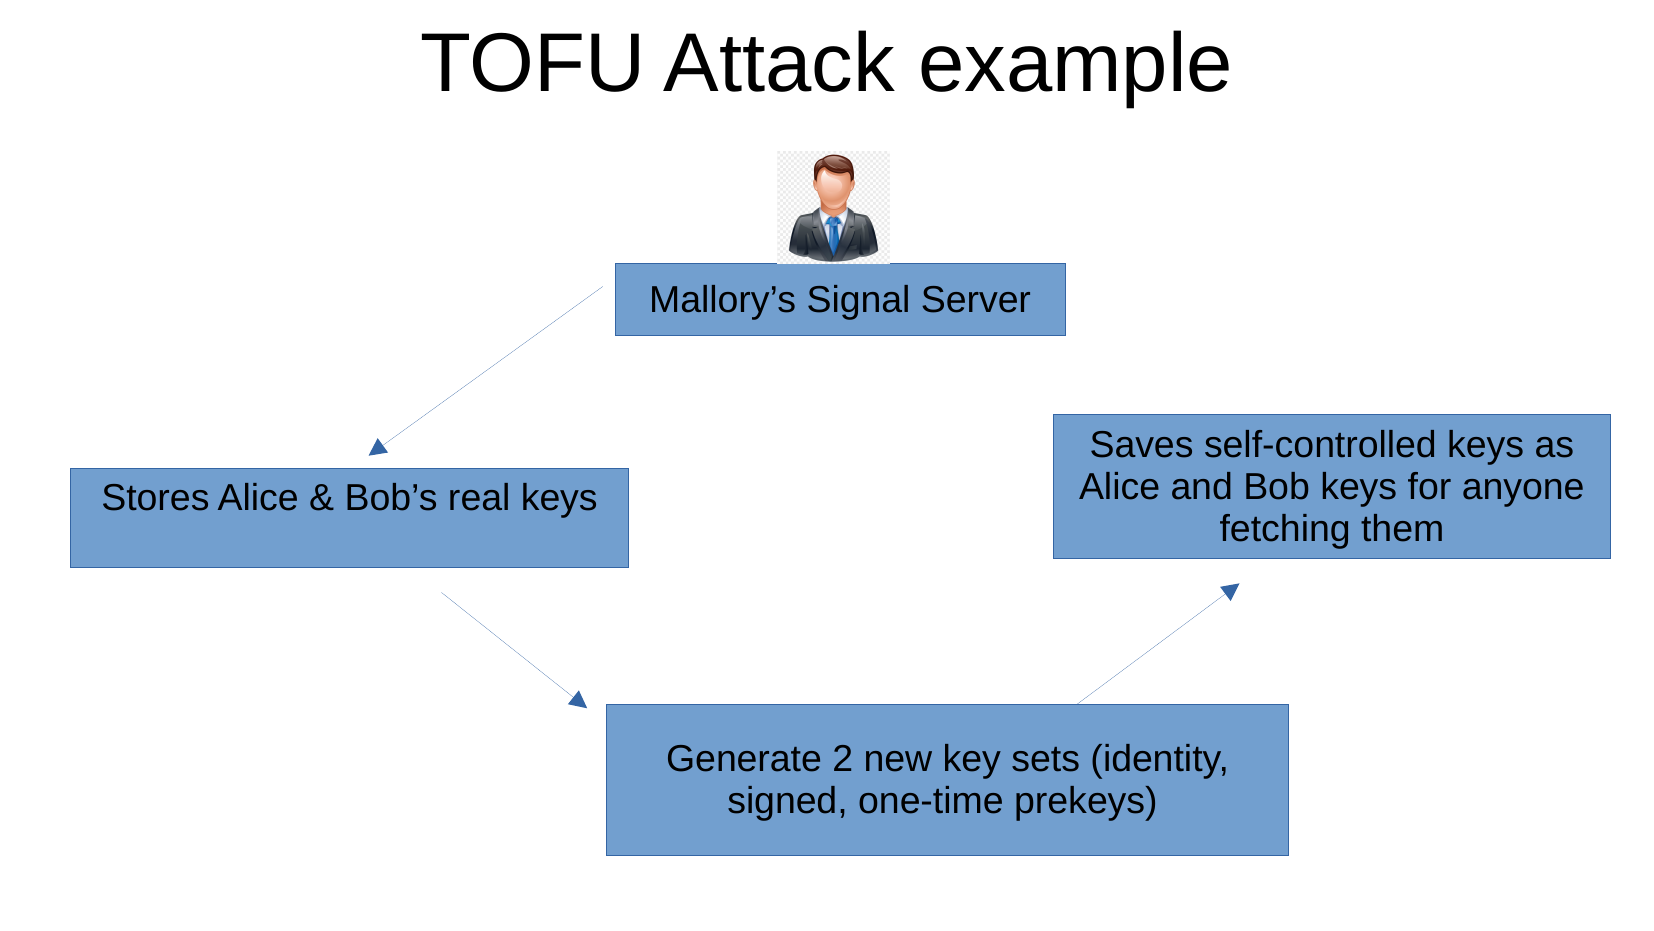

# TOFU Attack example
Mallory’s Signal Server
Saves self-controlled keys as Alice and Bob keys for anyone fetching them
Stores Alice & Bob’s real keys
Generate 2 new key sets (identity, signed, one-time prekeys)